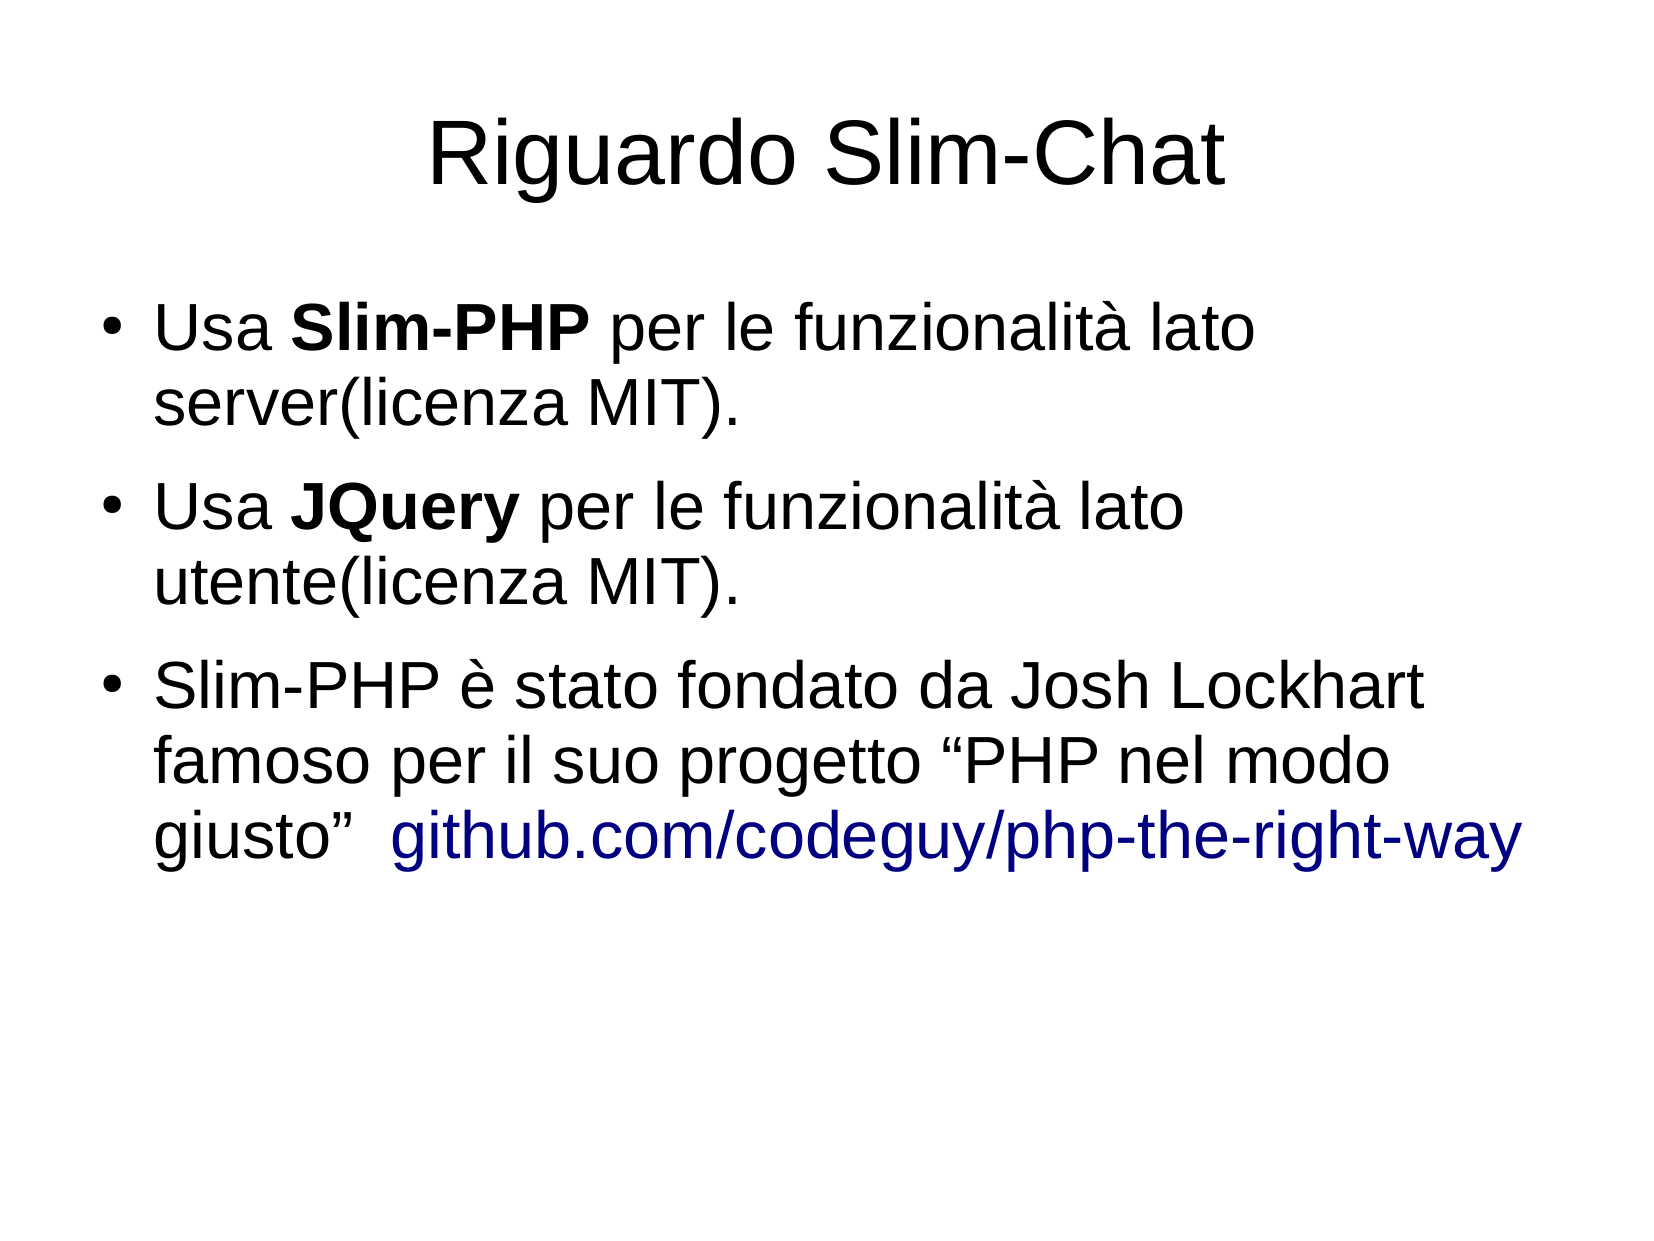

# Riguardo Slim-Chat
Usa Slim-PHP per le funzionalità lato server(licenza MIT).
Usa JQuery per le funzionalità lato utente(licenza MIT).
Slim-PHP è stato fondato da Josh Lockhart famoso per il suo progetto “PHP nel modo giusto” github.com/codeguy/php-the-right-way